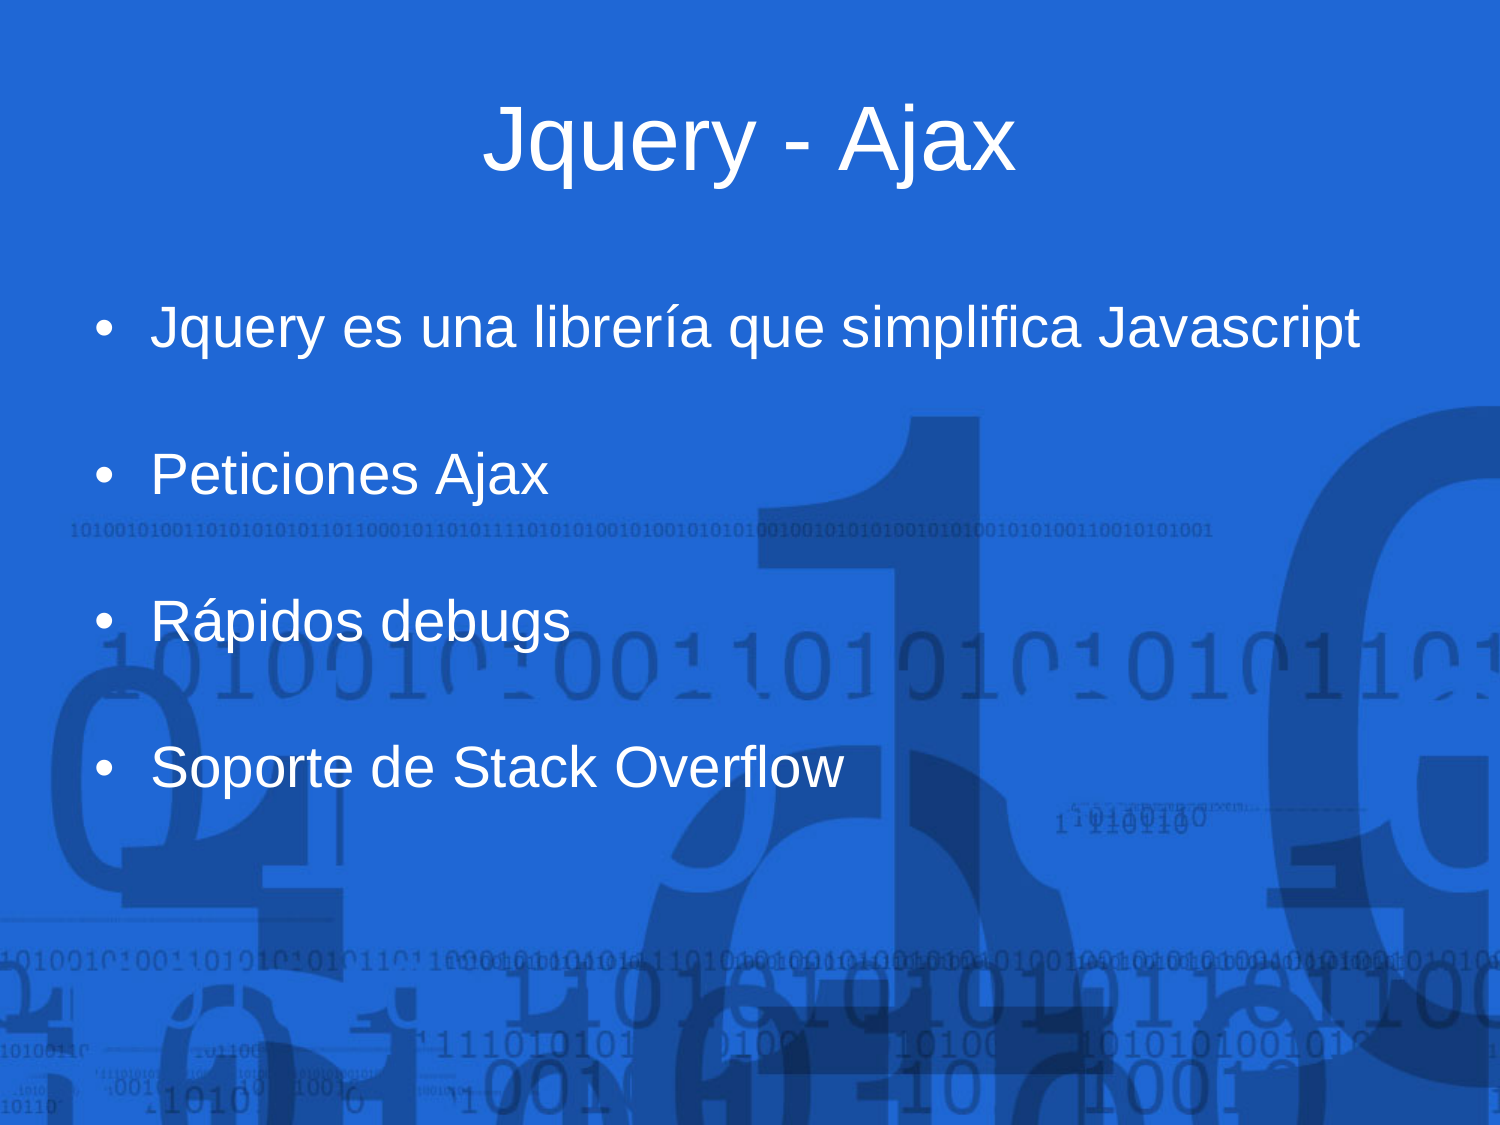

# Jquery - Ajax
Jquery es una librería que simplifica Javascript
Peticiones Ajax
Rápidos debugs
Soporte de Stack Overflow